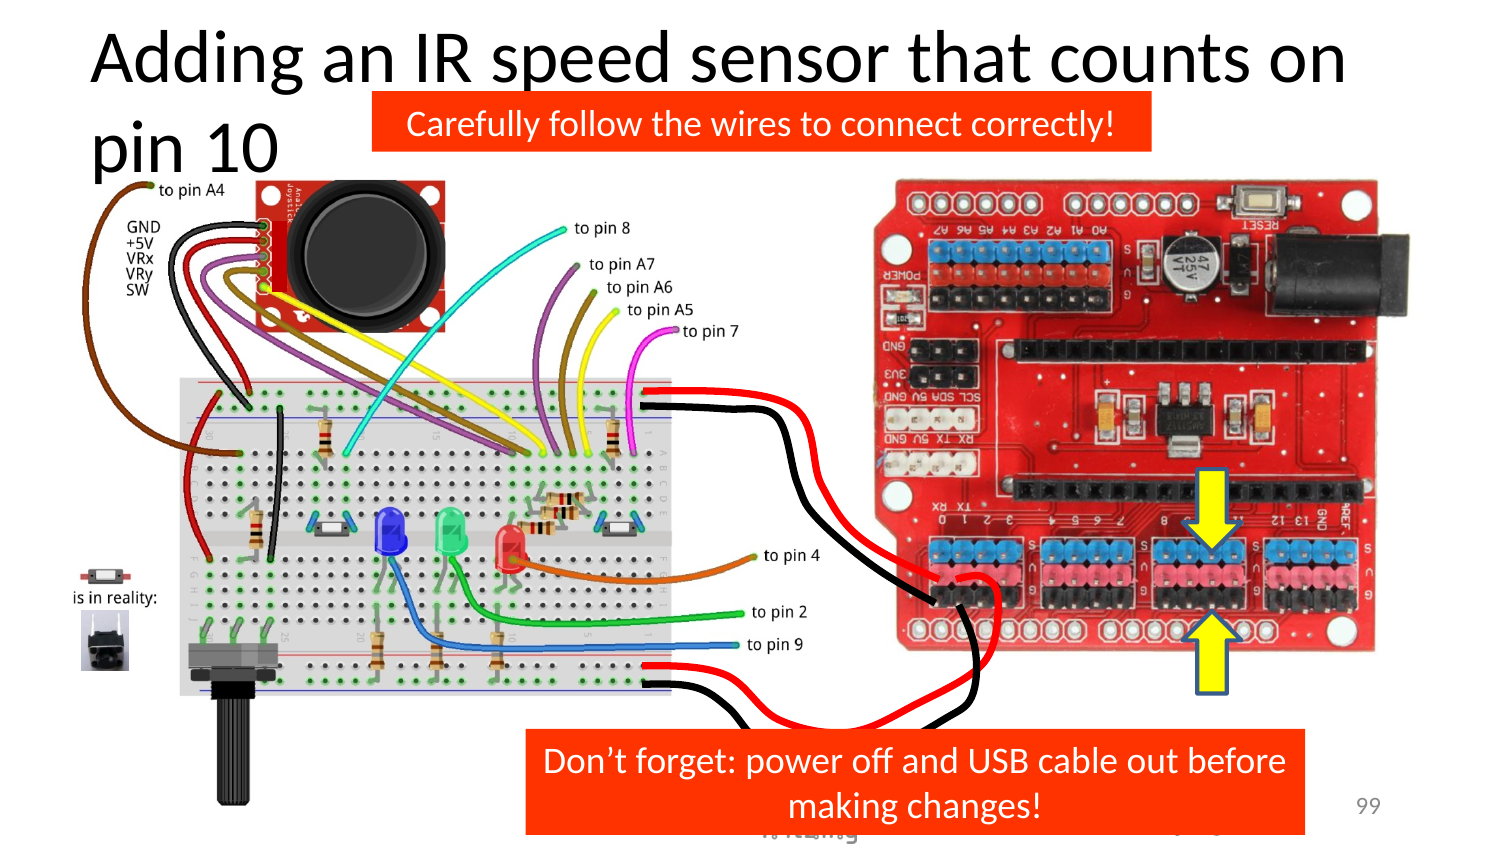

# Adding an IR speed sensor that counts on pin 10
Carefully follow the wires to connect correctly!
Don’t forget: power off and USB cable out before making changes!
97